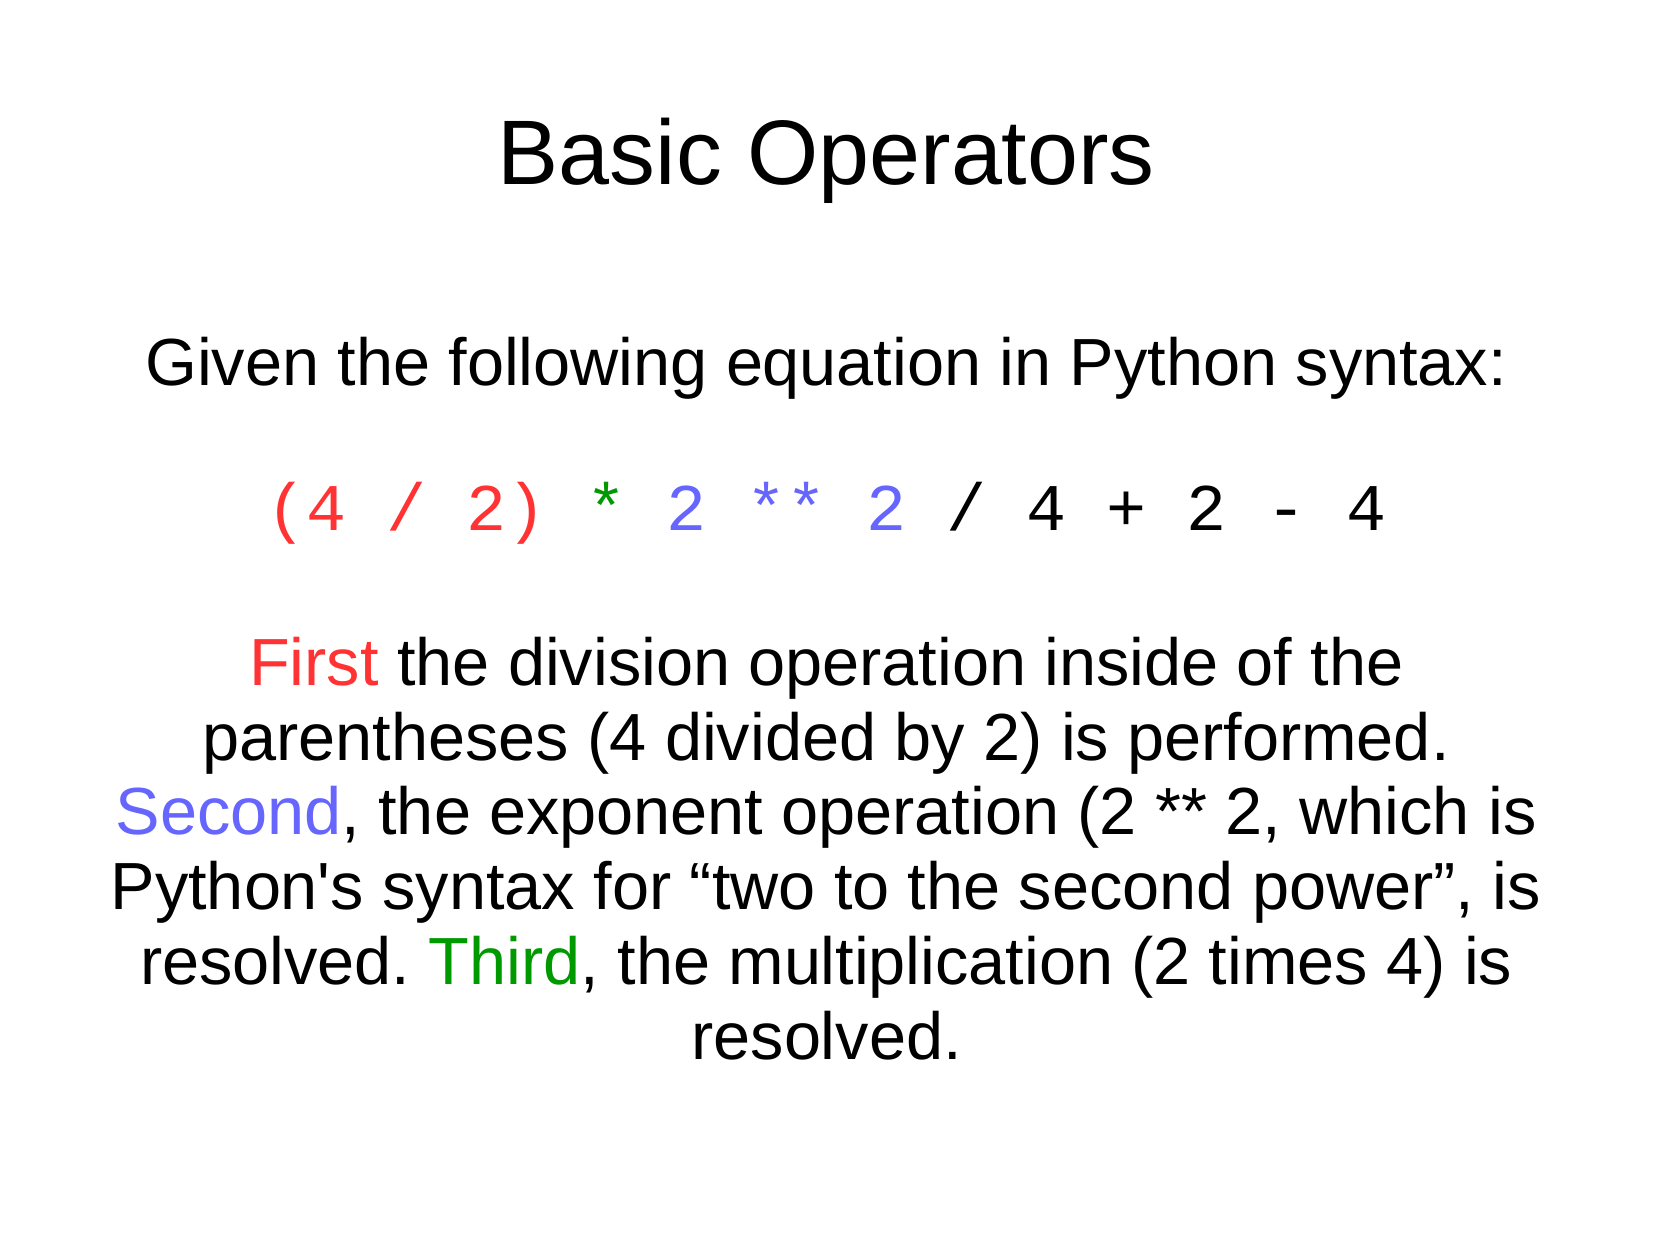

# Basic Operators
Given the following equation in Python syntax:
(4 / 2) * 2 ** 2 / 4 + 2 - 4
First the division operation inside of the parentheses (4 divided by 2) is performed. Second, the exponent operation (2 ** 2, which is Python's syntax for “two to the second power”, is resolved. Third, the multiplication (2 times 4) is resolved.